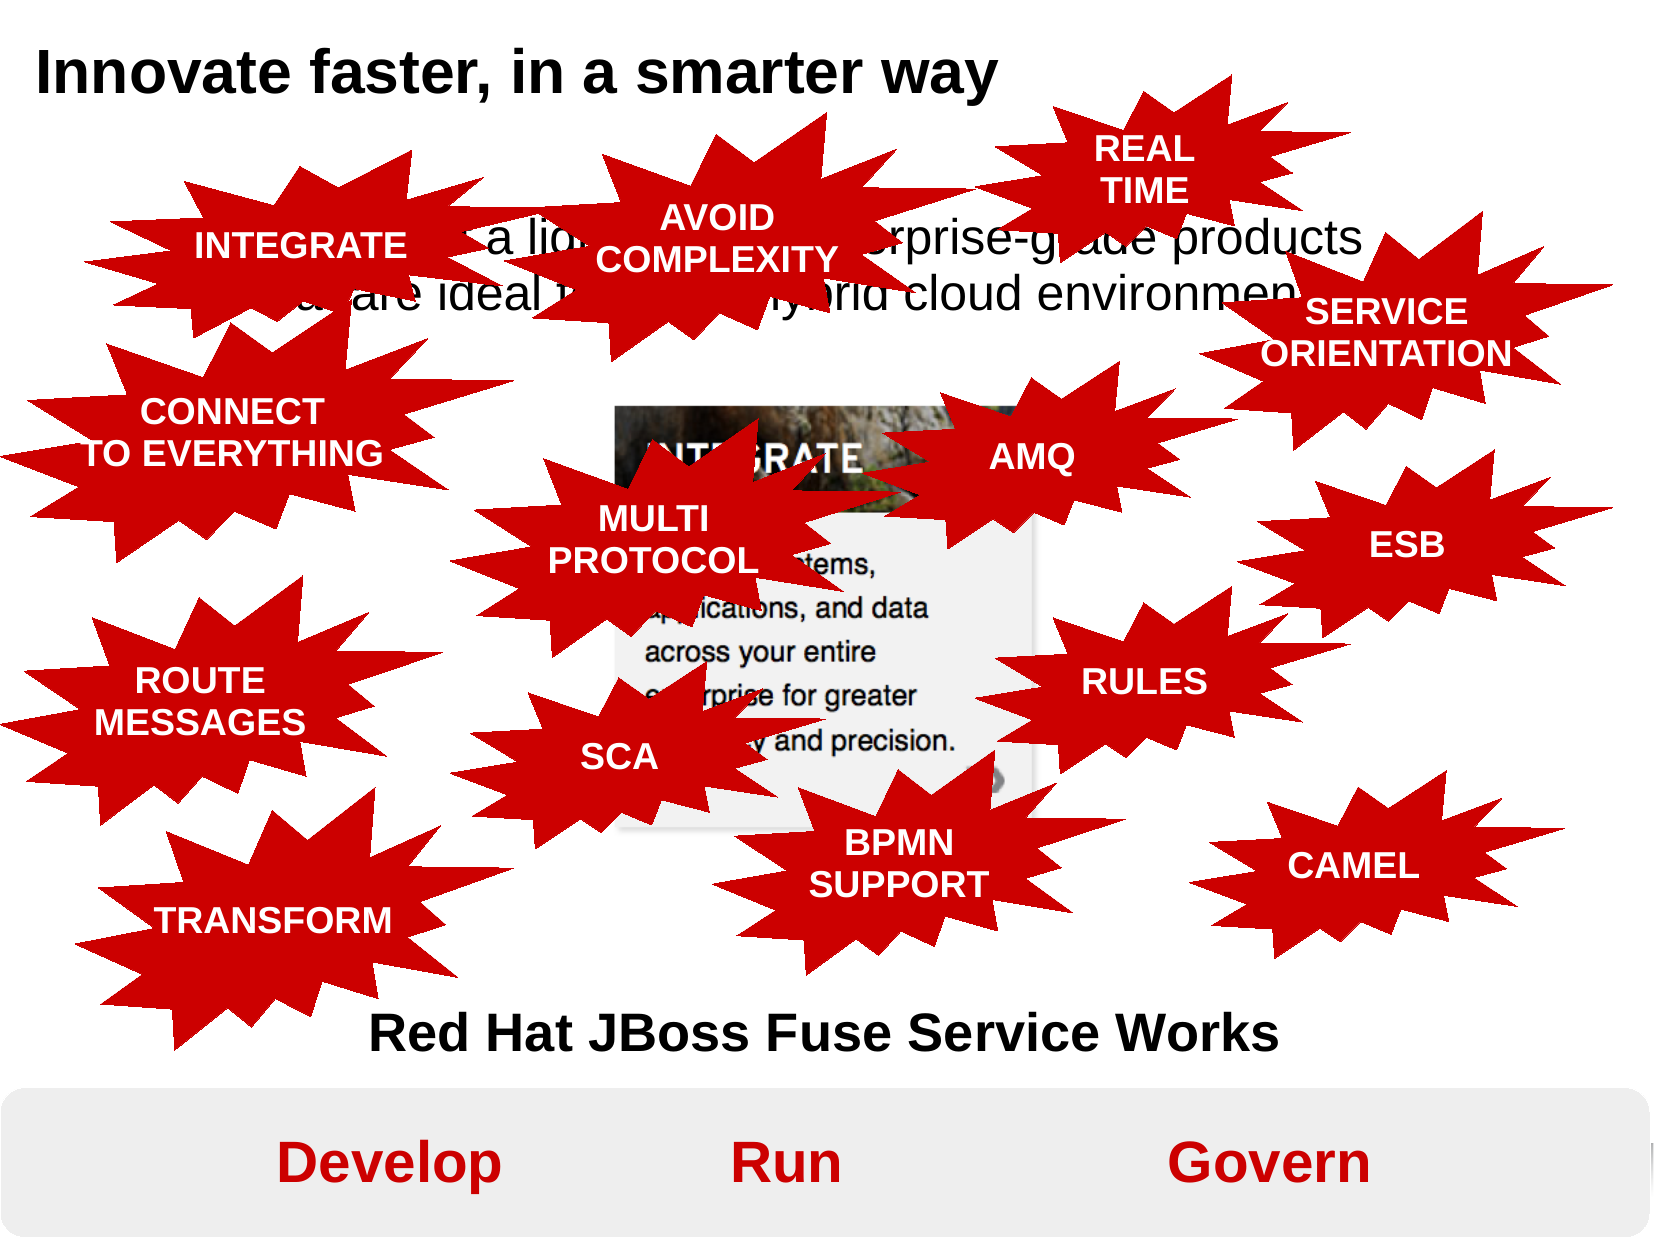

# Innovate faster, in a smarter way
REAL
TIME
AVOID
COMPLEXITY
INTEGRATE
A family of a lightweight, enterprise-grade products that are ideal for open hybrid cloud environments.
SERVICE
ORIENTATION
CONNECT
TO EVERYTHING
AMQ
MULTI
PROTOCOL
ESB
ROUTE
MESSAGES
RULES
SCA
BPMN
SUPPORT
CAMEL
TRANSFORM
Red Hat JBoss Fuse Service Works
Develop Run Govern